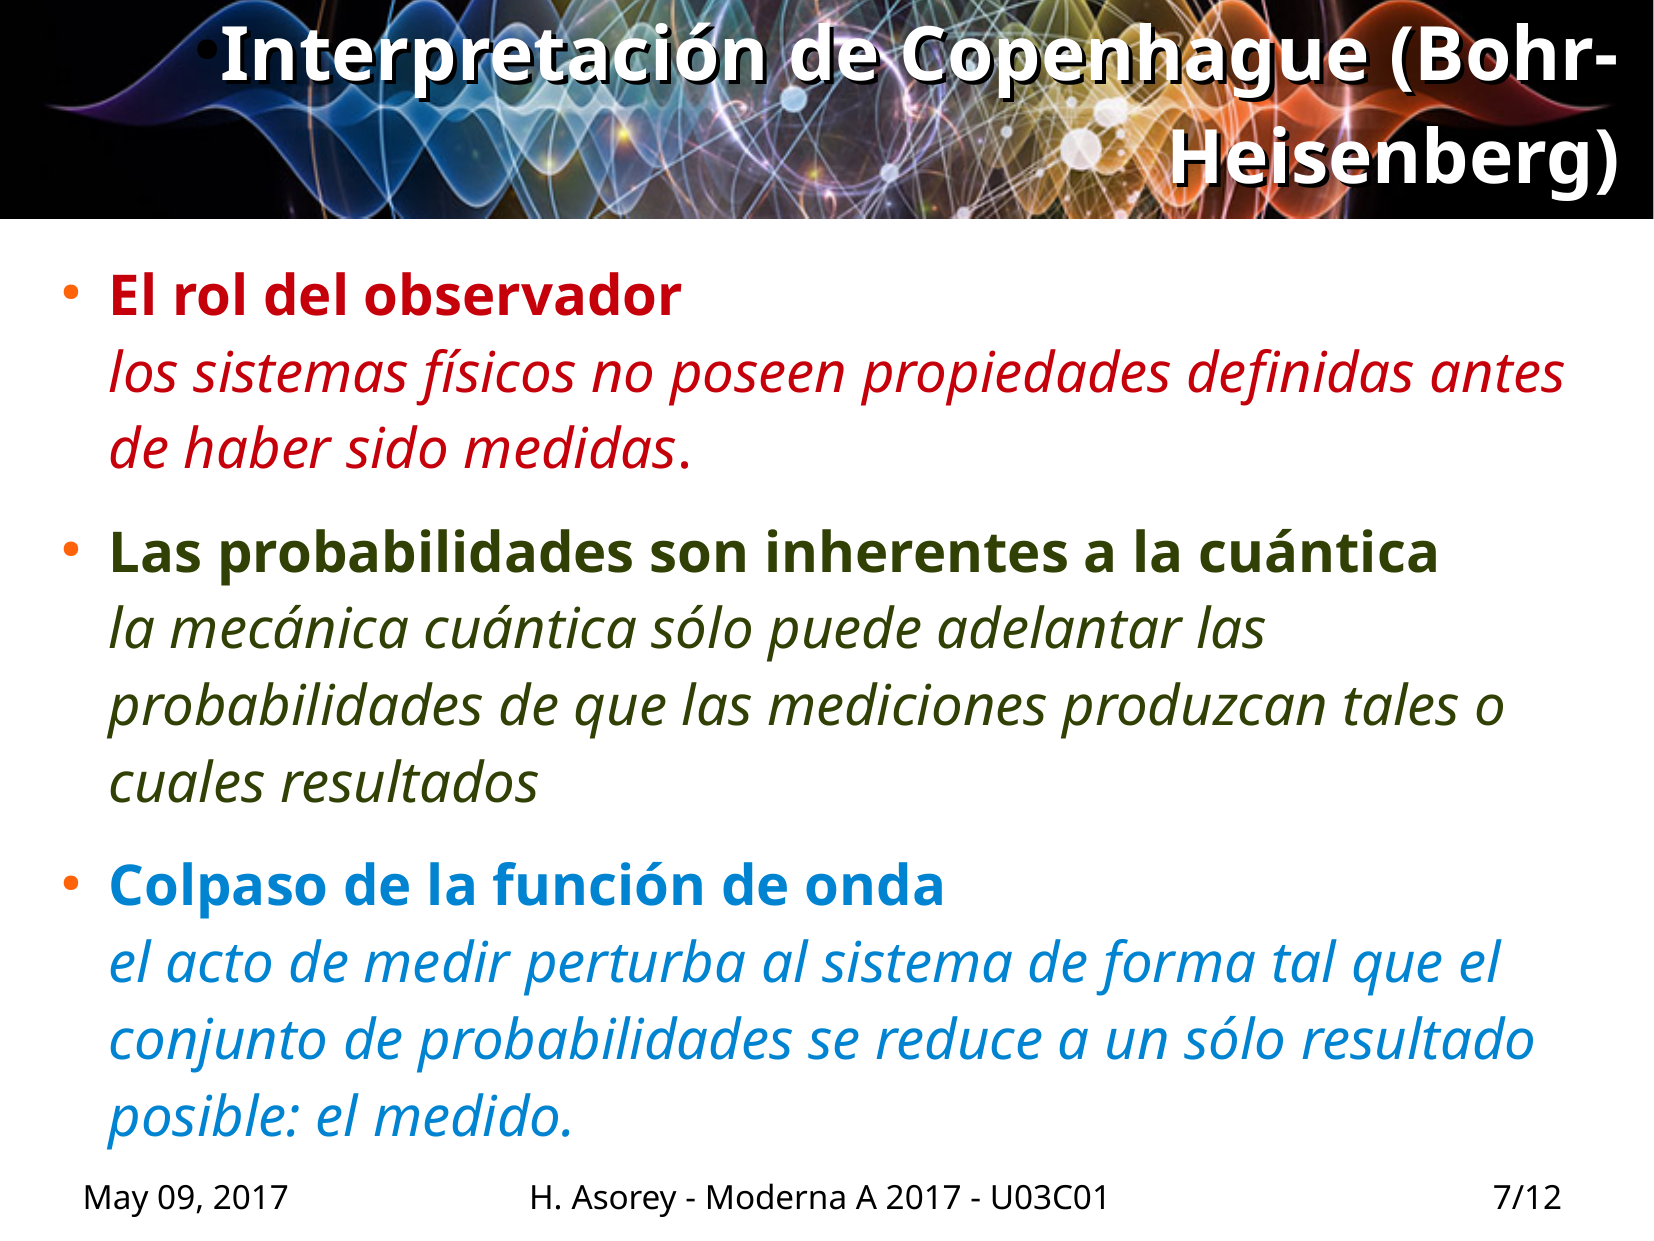

# Interpretación de Copenhague (Bohr-Heisenberg)
El rol del observador
los sistemas físicos no poseen propiedades definidas antes de haber sido medidas.
Las probabilidades son inherentes a la cuántica
la mecánica cuántica sólo puede adelantar las probabilidades de que las mediciones produzcan tales o cuales resultados
Colpaso de la función de onda
el acto de medir perturba al sistema de forma tal que el conjunto de probabilidades se reduce a un sólo resultado posible: el medido.
May 09, 2017
H. Asorey - Moderna A 2017 - U03C01
7